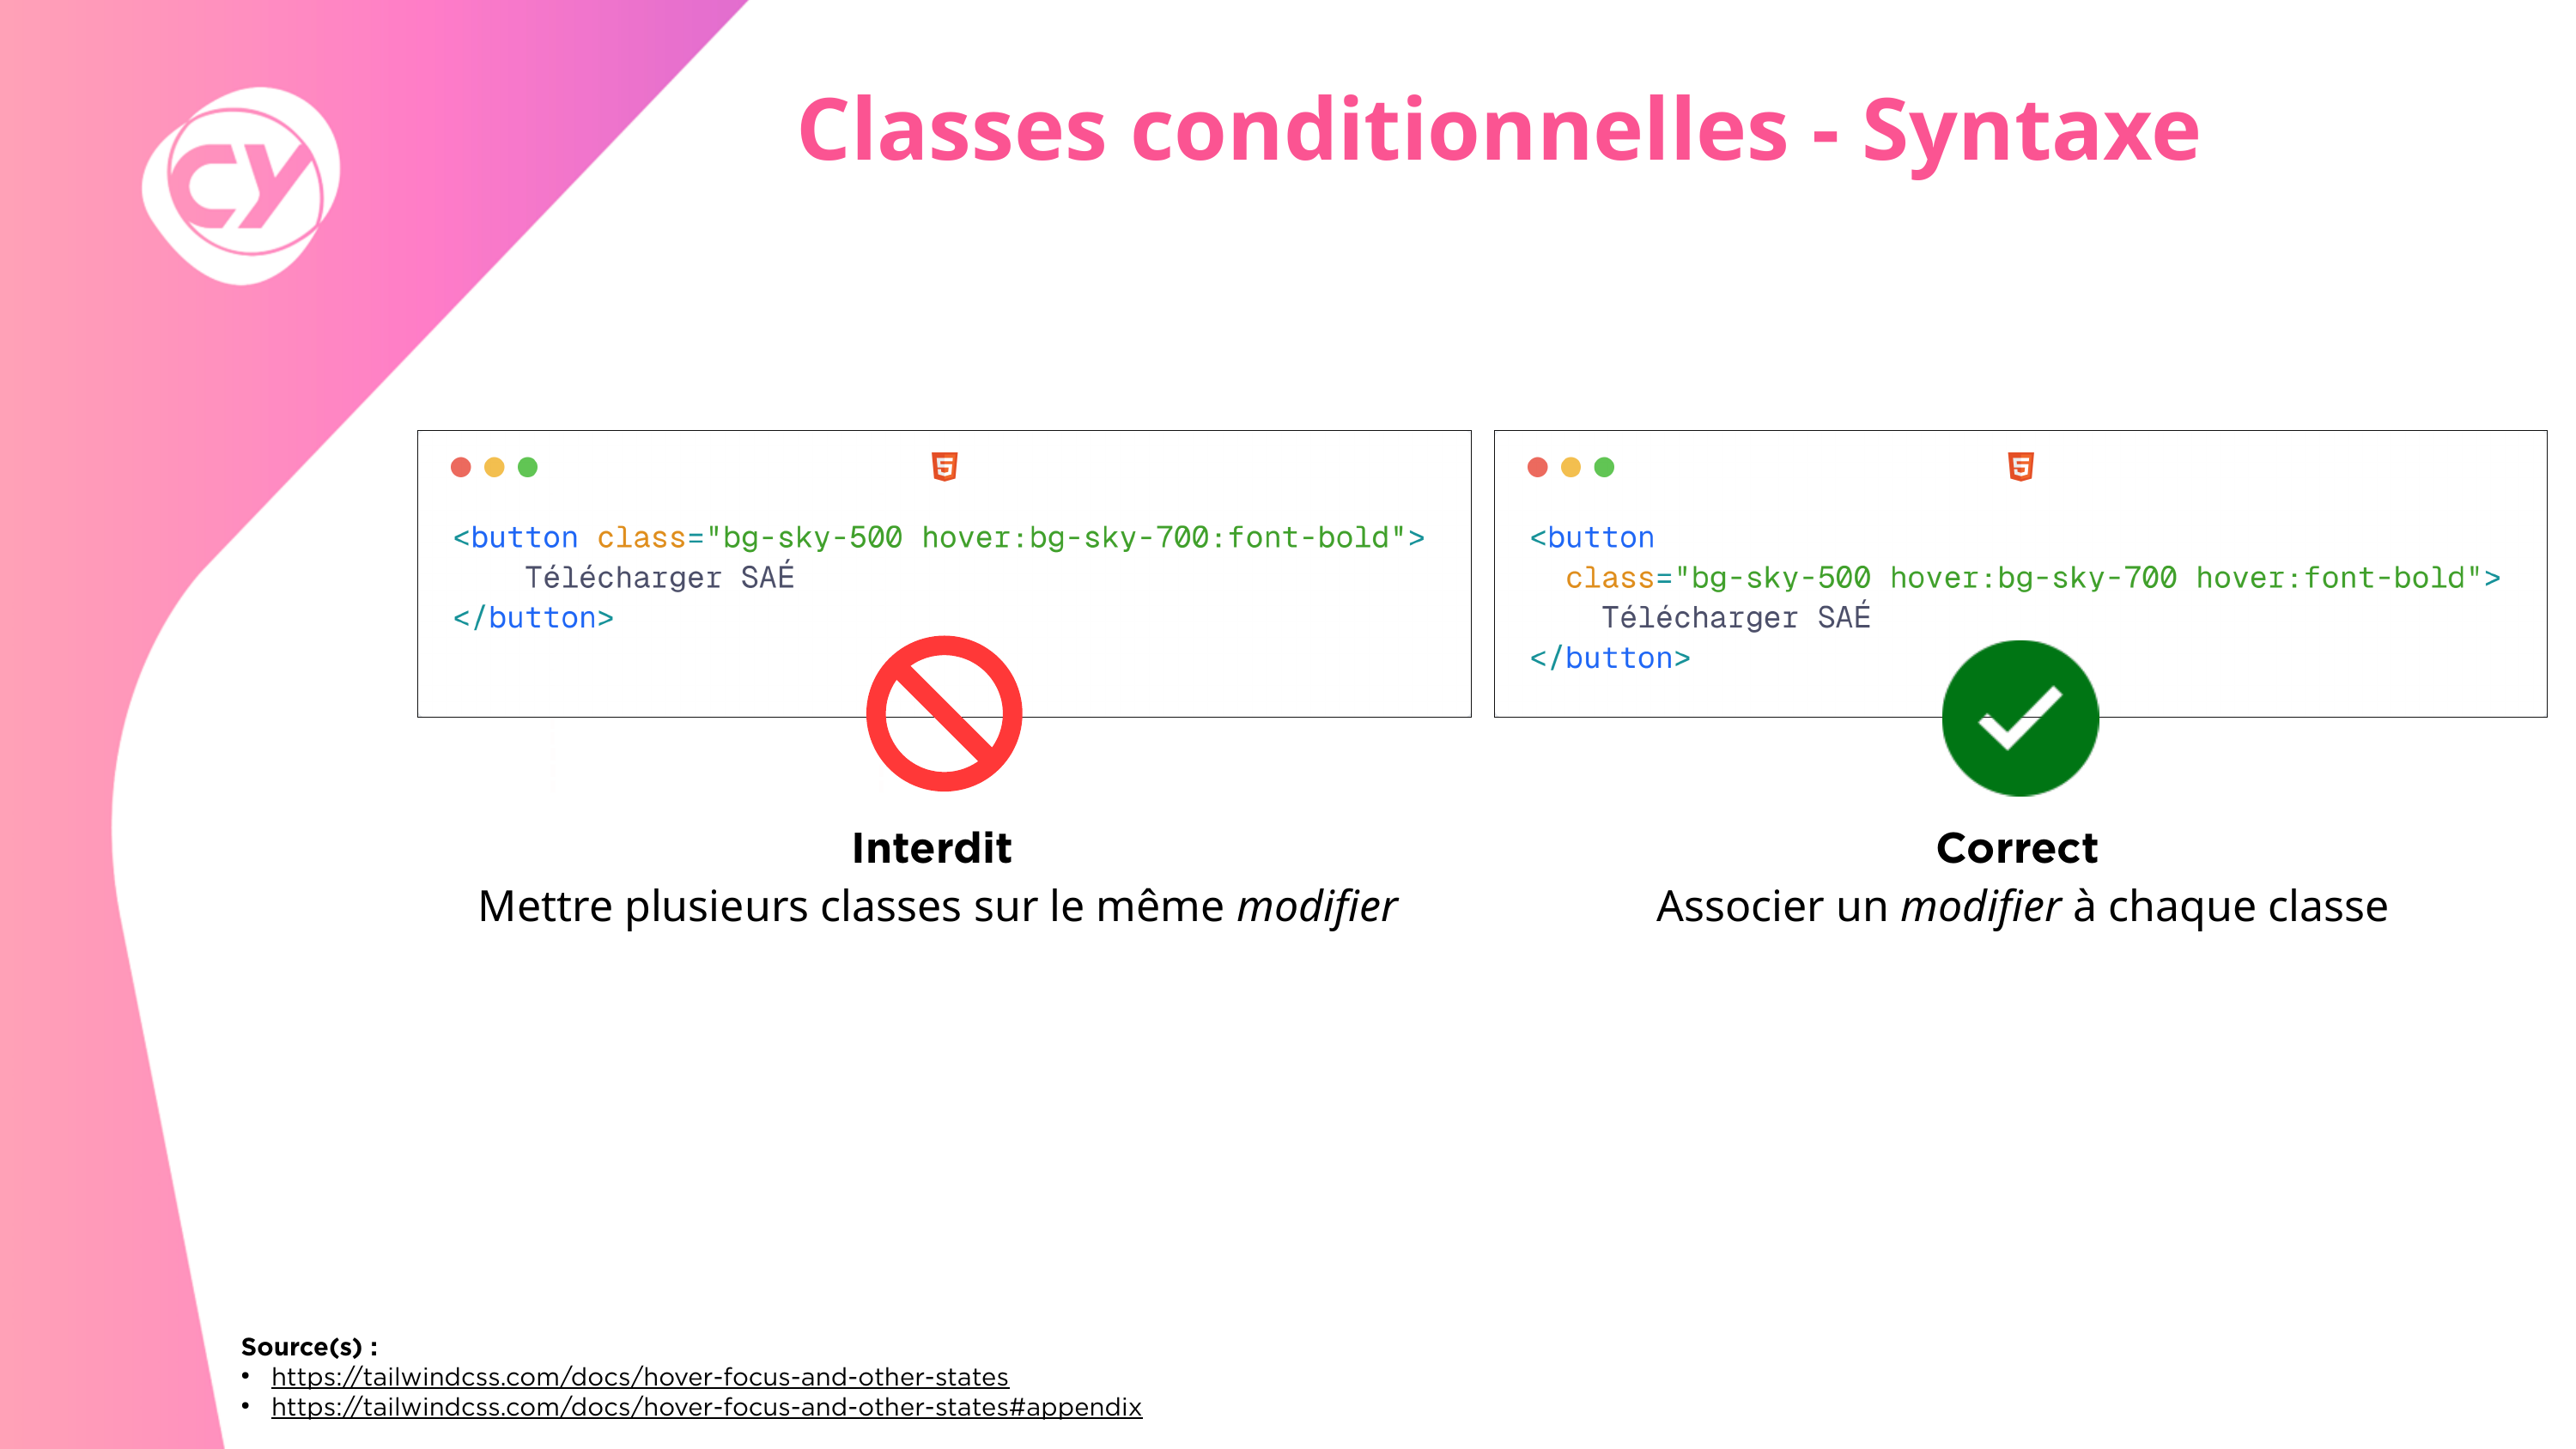

Classes conditionnelles - Syntaxe
Interdit
Mettre plusieurs classes sur le même modifier
Correct
Associer un modifier à chaque classe
Source(s) :
https://tailwindcss.com/docs/hover-focus-and-other-states
https://tailwindcss.com/docs/hover-focus-and-other-states#appendix